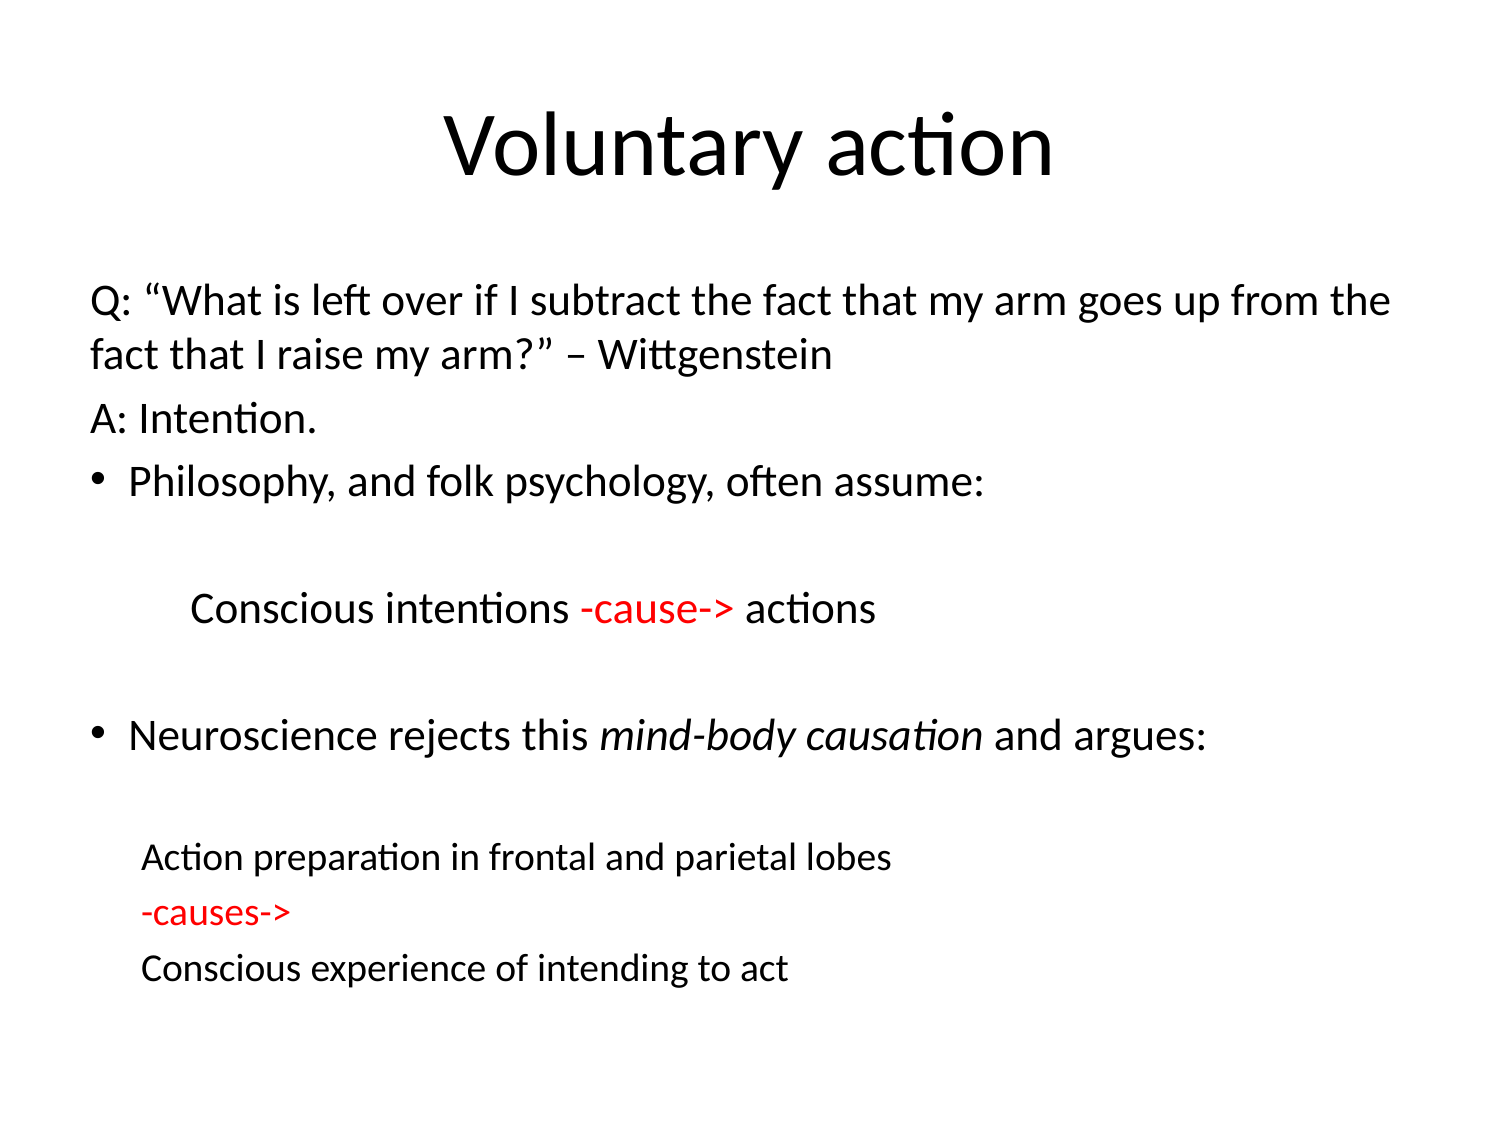

# Voluntary action
Q: “What is left over if I subtract the fact that my arm goes up from the fact that I raise my arm?” – Wittgenstein
A: Intention.
Philosophy, and folk psychology, often assume:
		Conscious intentions -cause-> actions
Neuroscience rejects this mind-body causation and argues:
	Action preparation in frontal and parietal lobes
					-causes->
	Conscious experience of intending to act